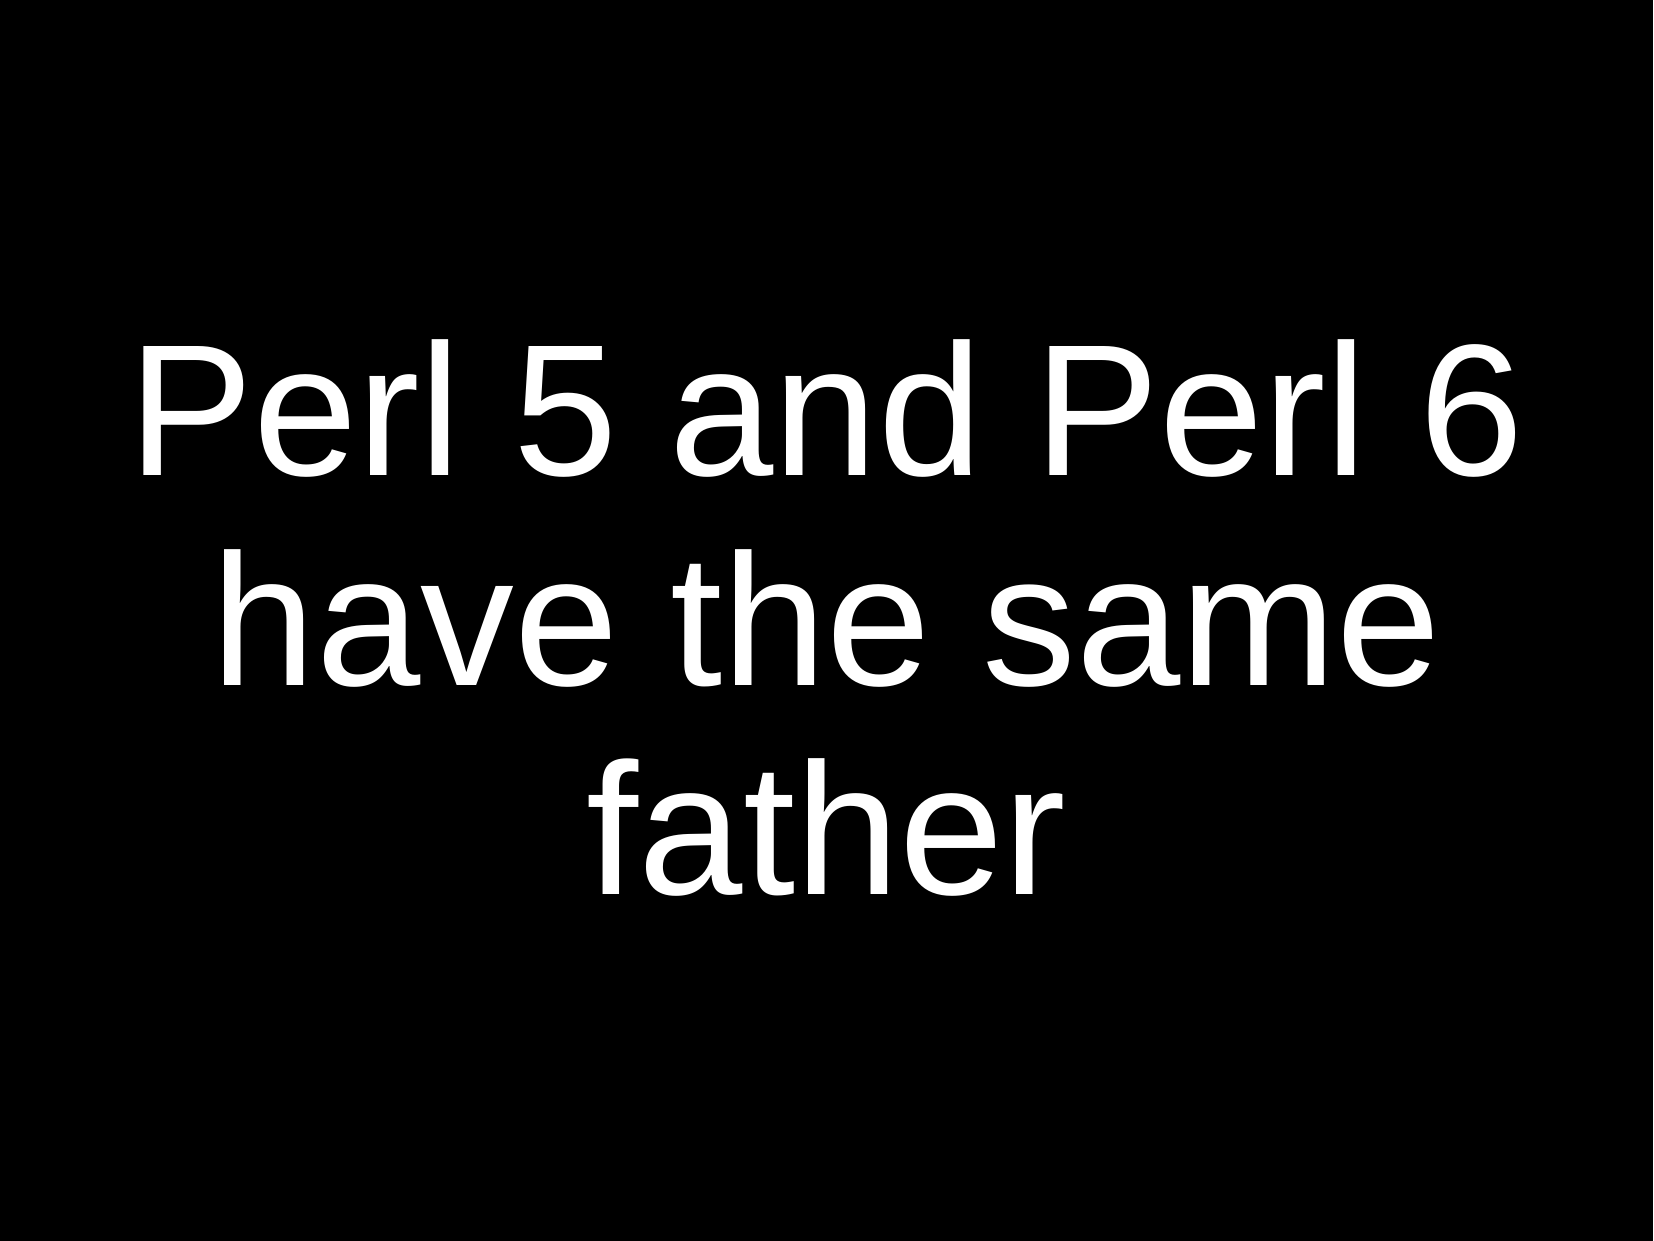

# Perl 5 and Perl 6 have the same father